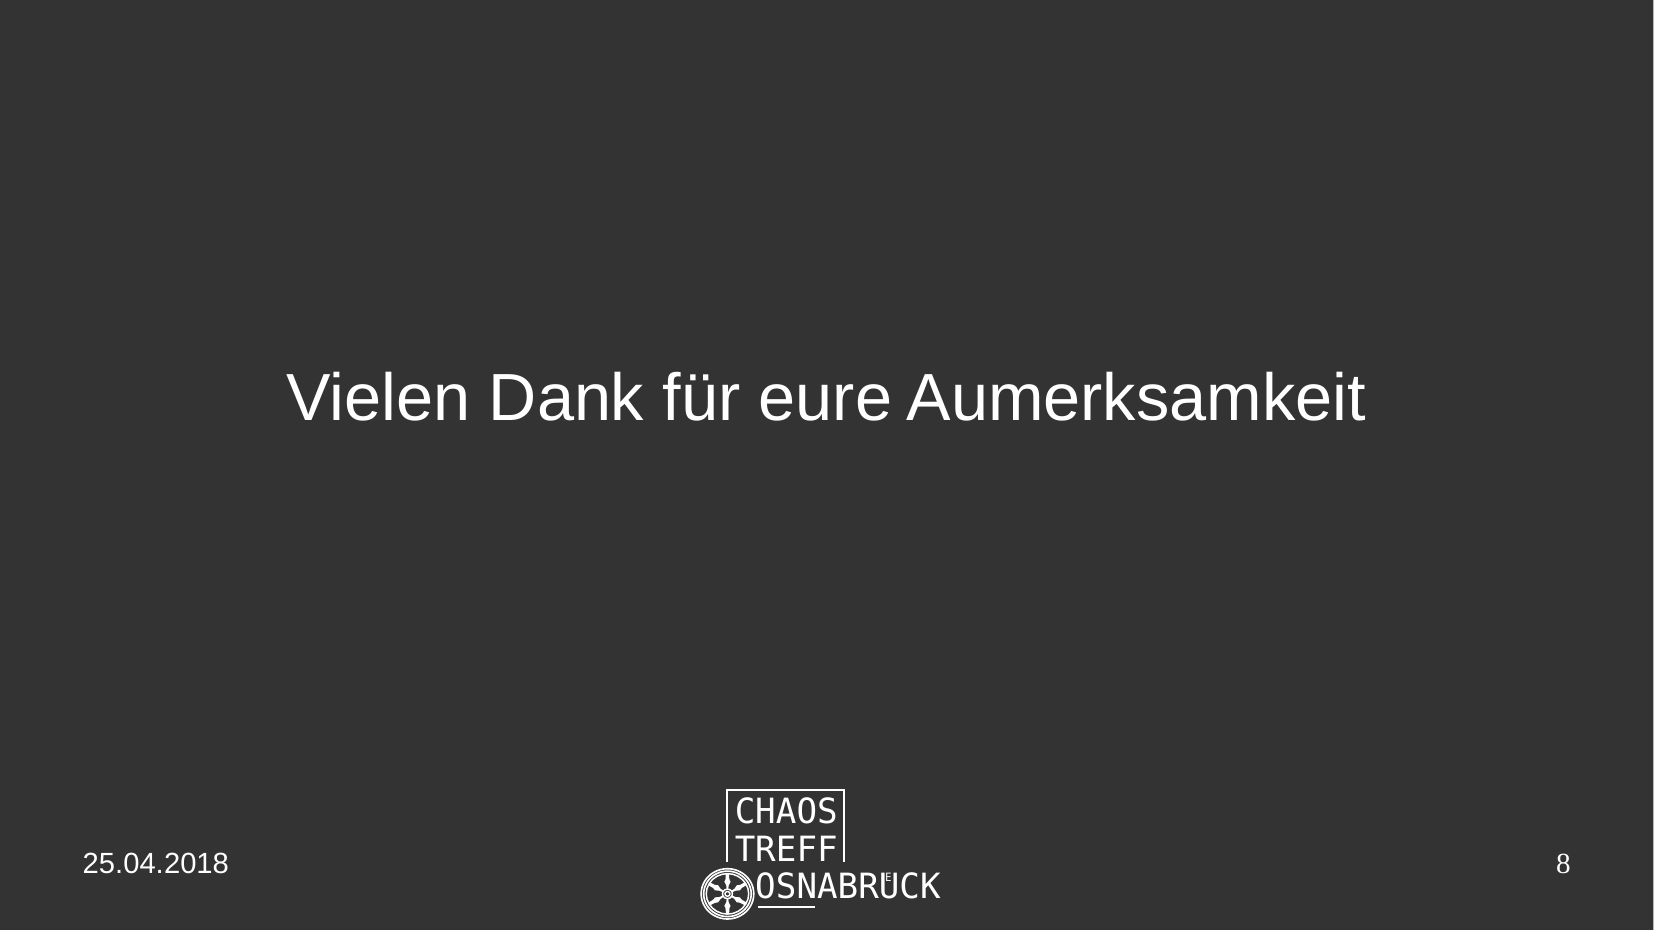

# Vielen Dank für eure Aumerksamkeit
8